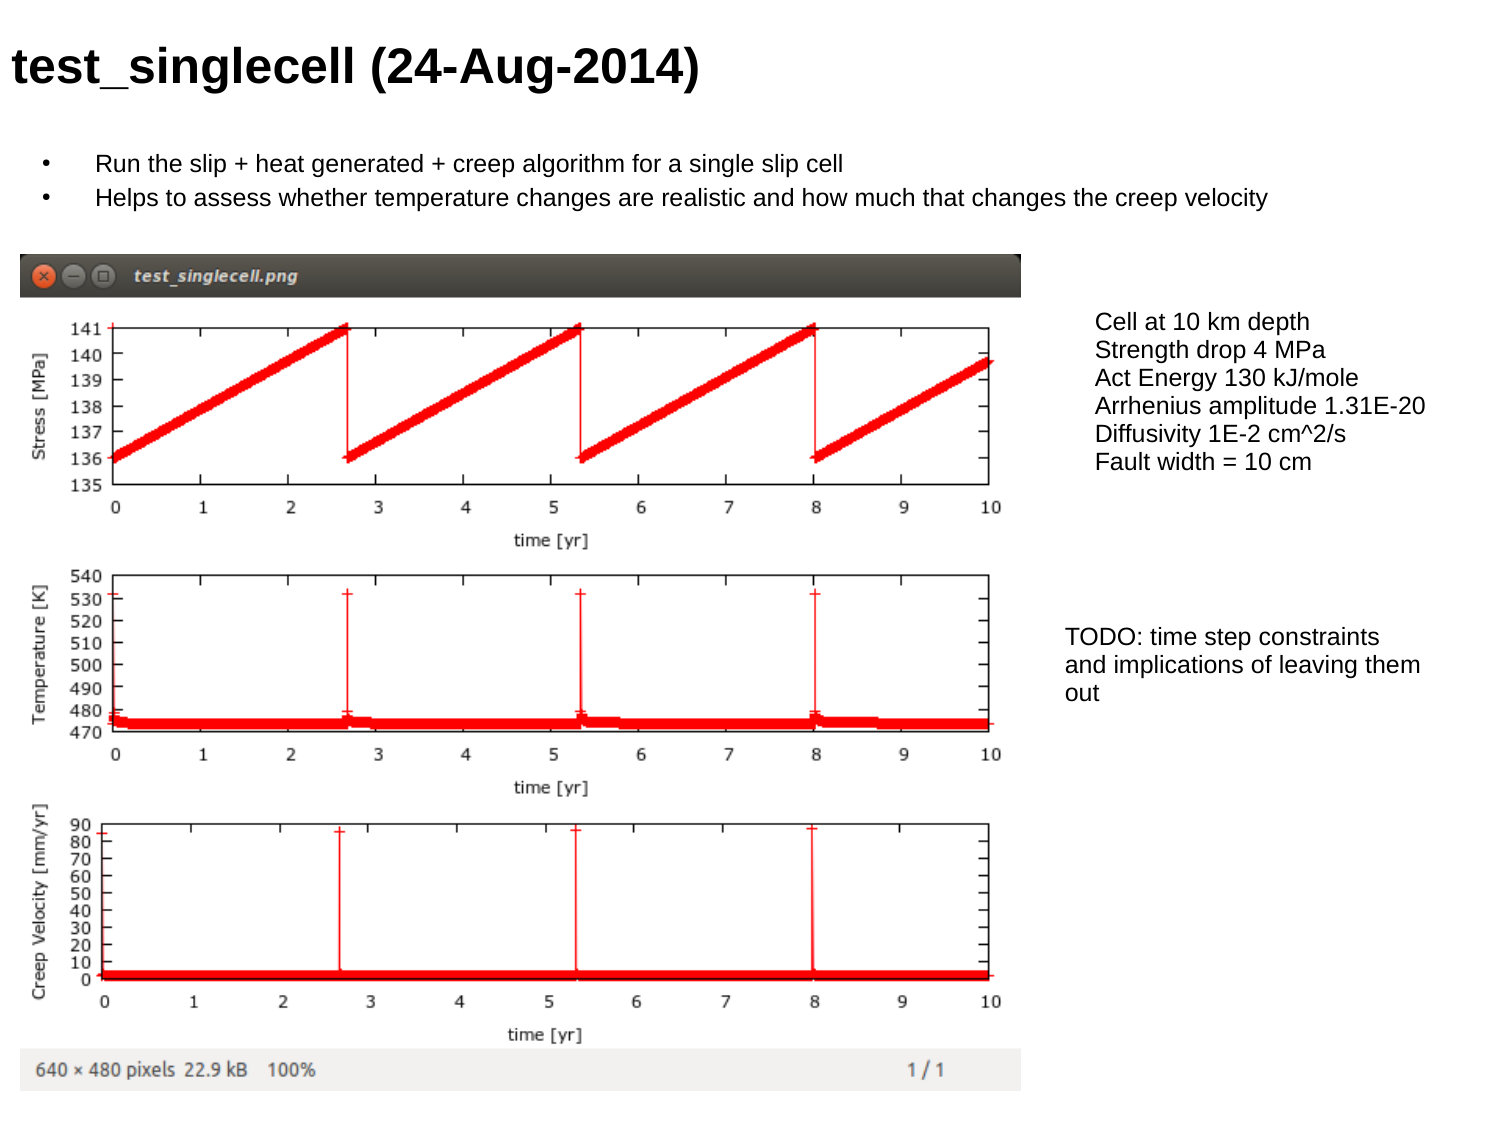

# test_singlecell (24-Aug-2014)
Run the slip + heat generated + creep algorithm for a single slip cell
Helps to assess whether temperature changes are realistic and how much that changes the creep velocity
Cell at 10 km depth
Strength drop 4 MPa
Act Energy 130 kJ/mole
Arrhenius amplitude 1.31E-20
Diffusivity 1E-2 cm^2/s
Fault width = 10 cm
TODO: time step constraints and implications of leaving them out